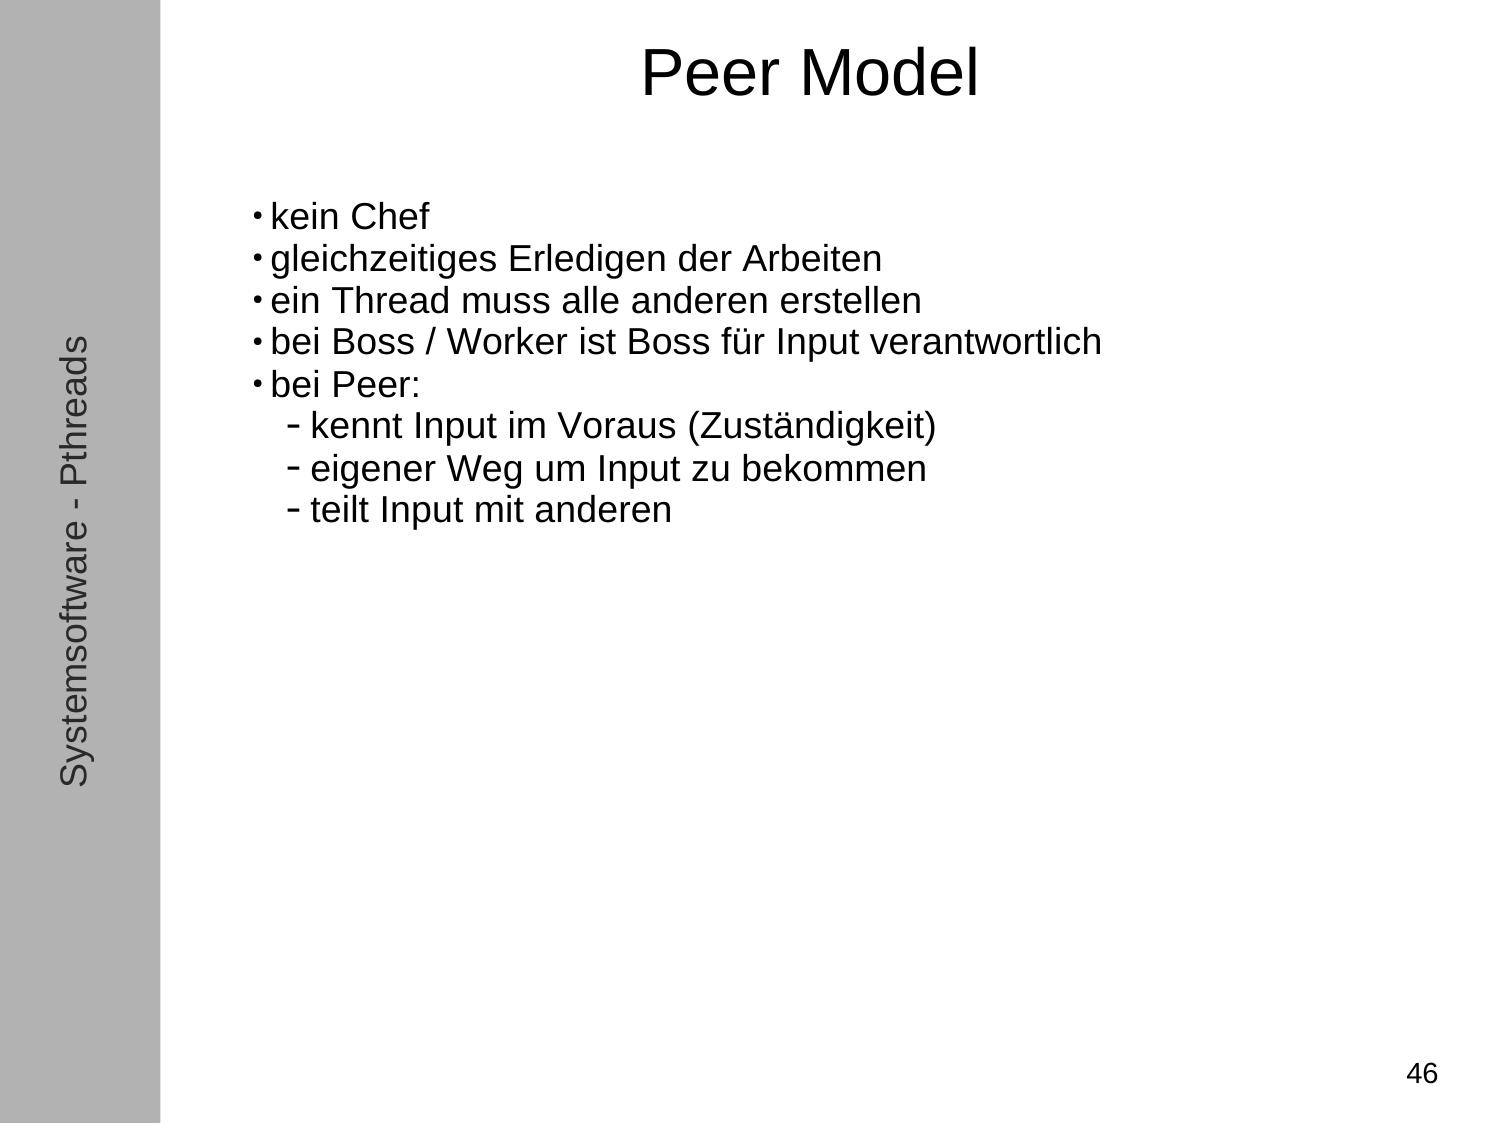

Peer Model
kein Chef
gleichzeitiges Erledigen der Arbeiten
ein Thread muss alle anderen erstellen
bei Boss / Worker ist Boss für Input verantwortlich
bei Peer:
kennt Input im Voraus (Zuständigkeit)
eigener Weg um Input zu bekommen
teilt Input mit anderen
Systemsoftware - Pthreads